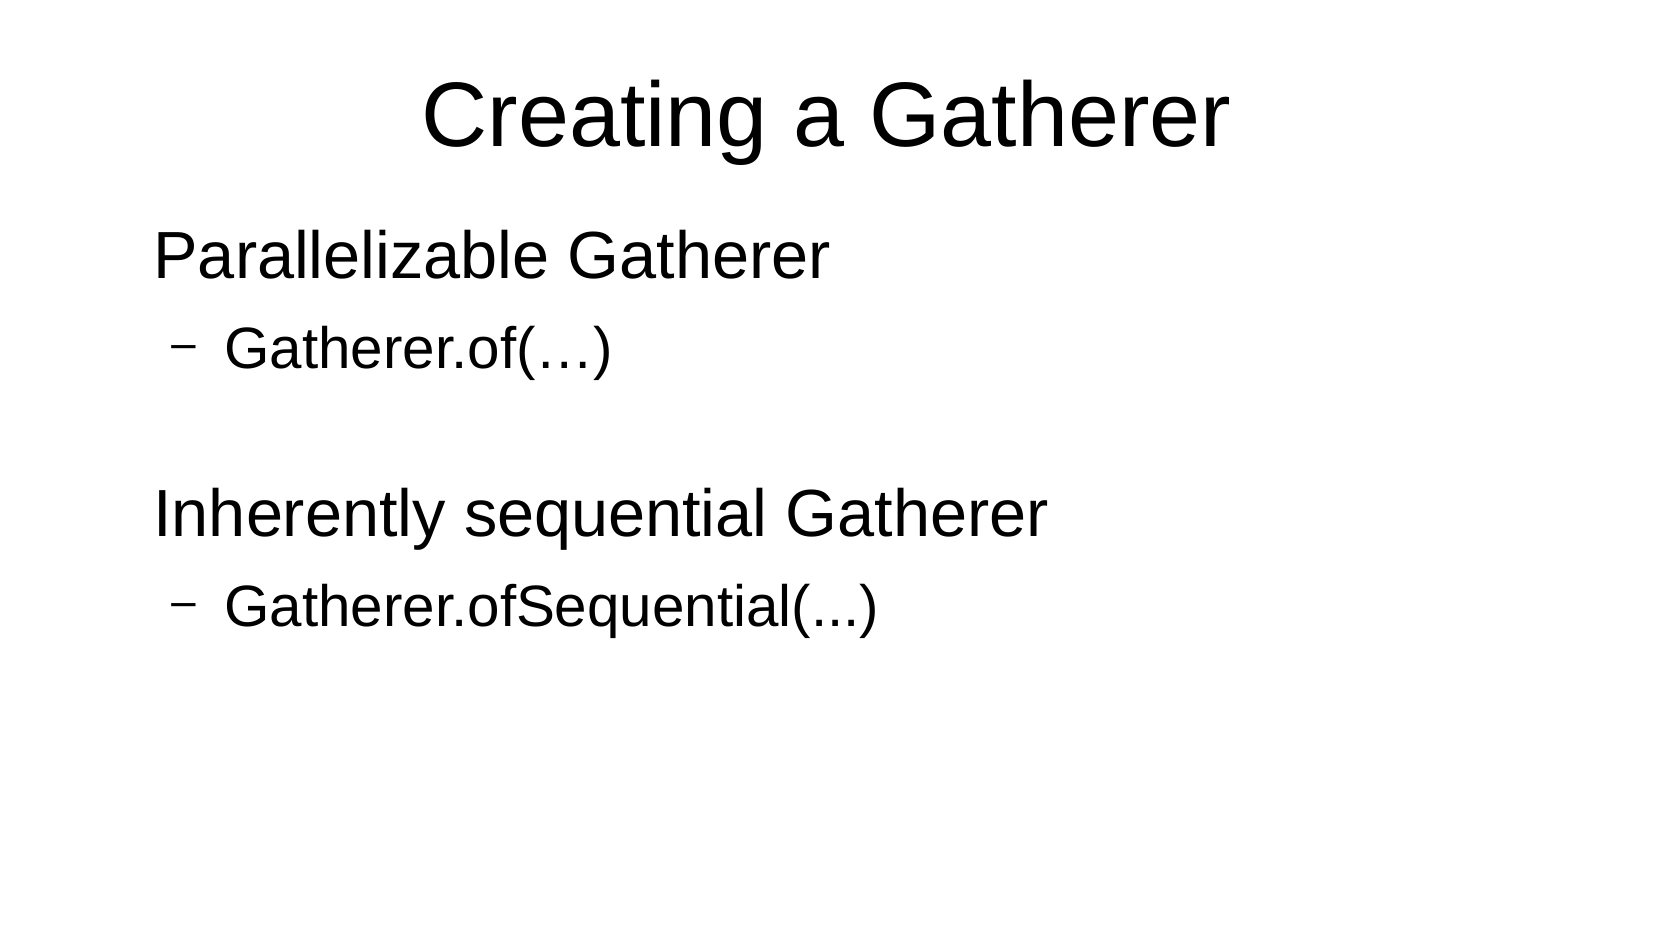

# Creating a Gatherer
Parallelizable Gatherer
Gatherer.of(…)
Inherently sequential Gatherer
Gatherer.ofSequential(...)